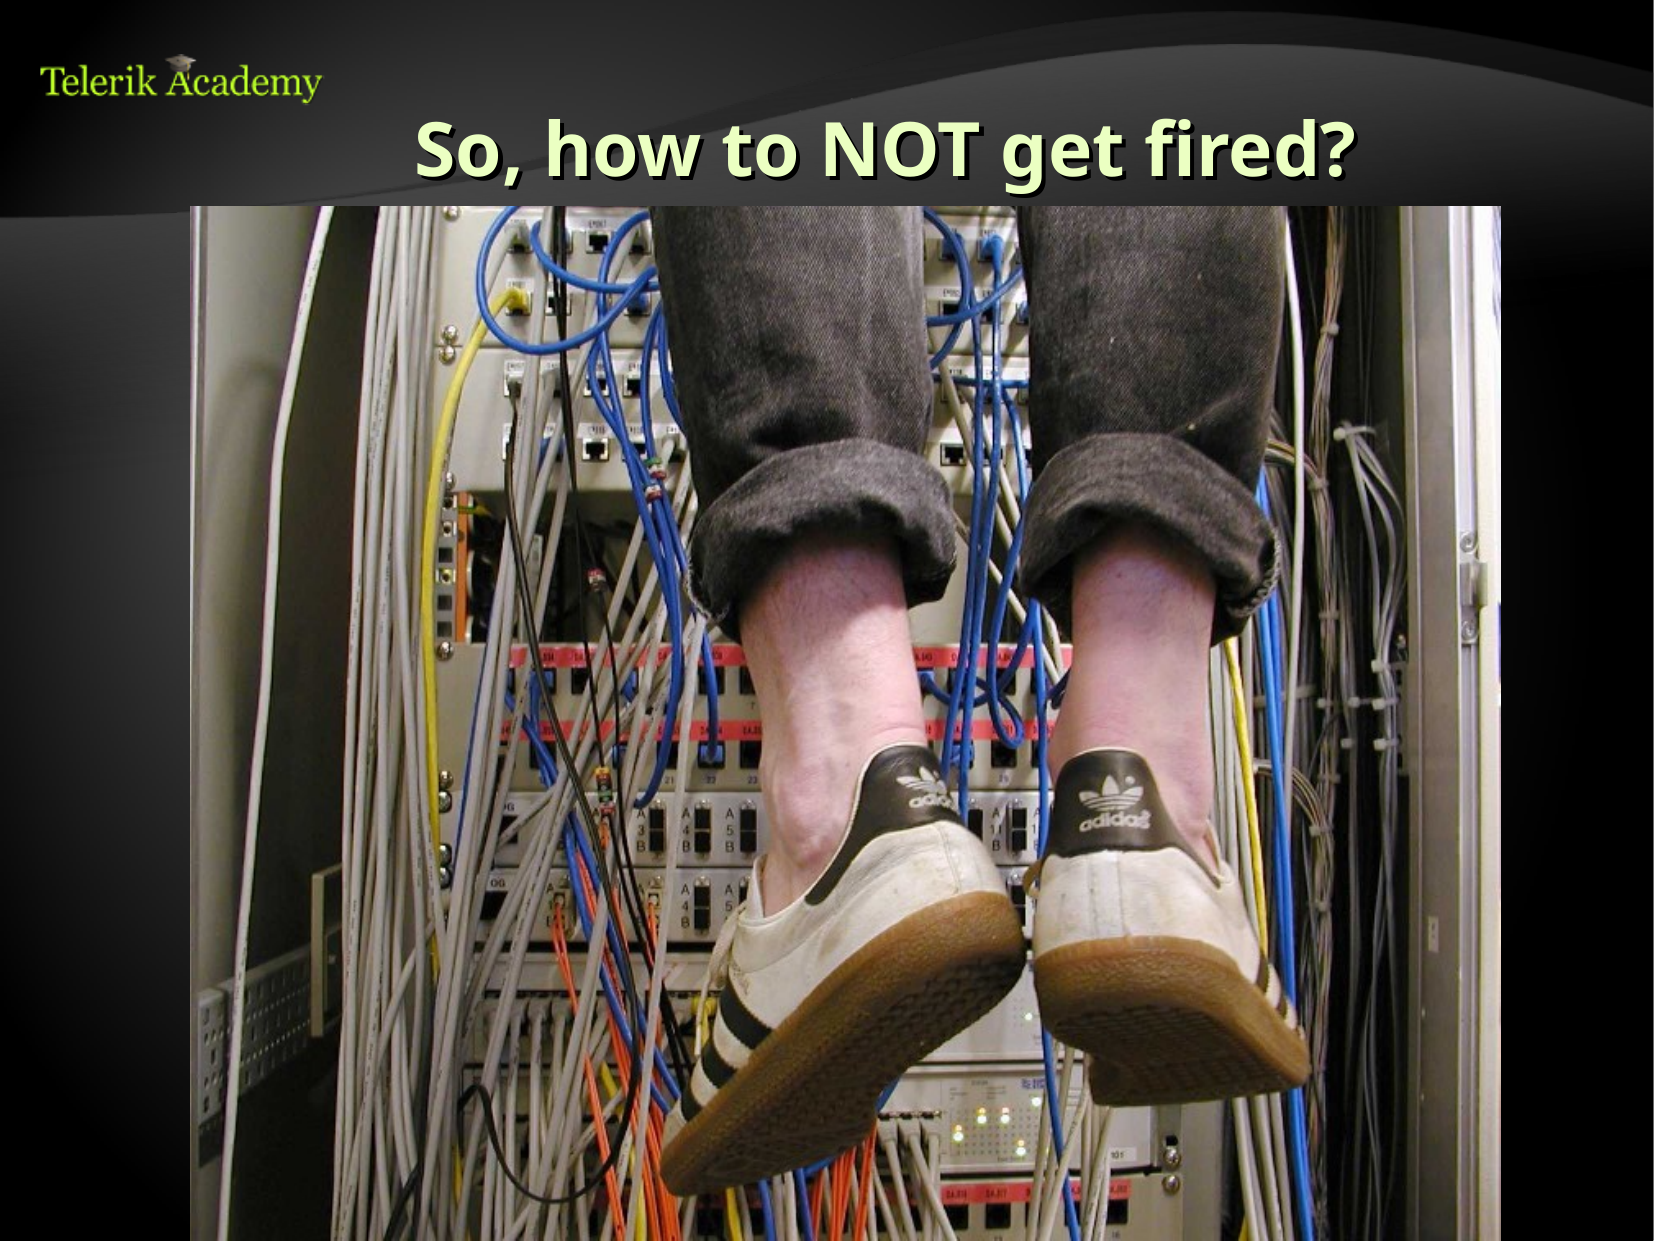

# So, how to NOT get fired?